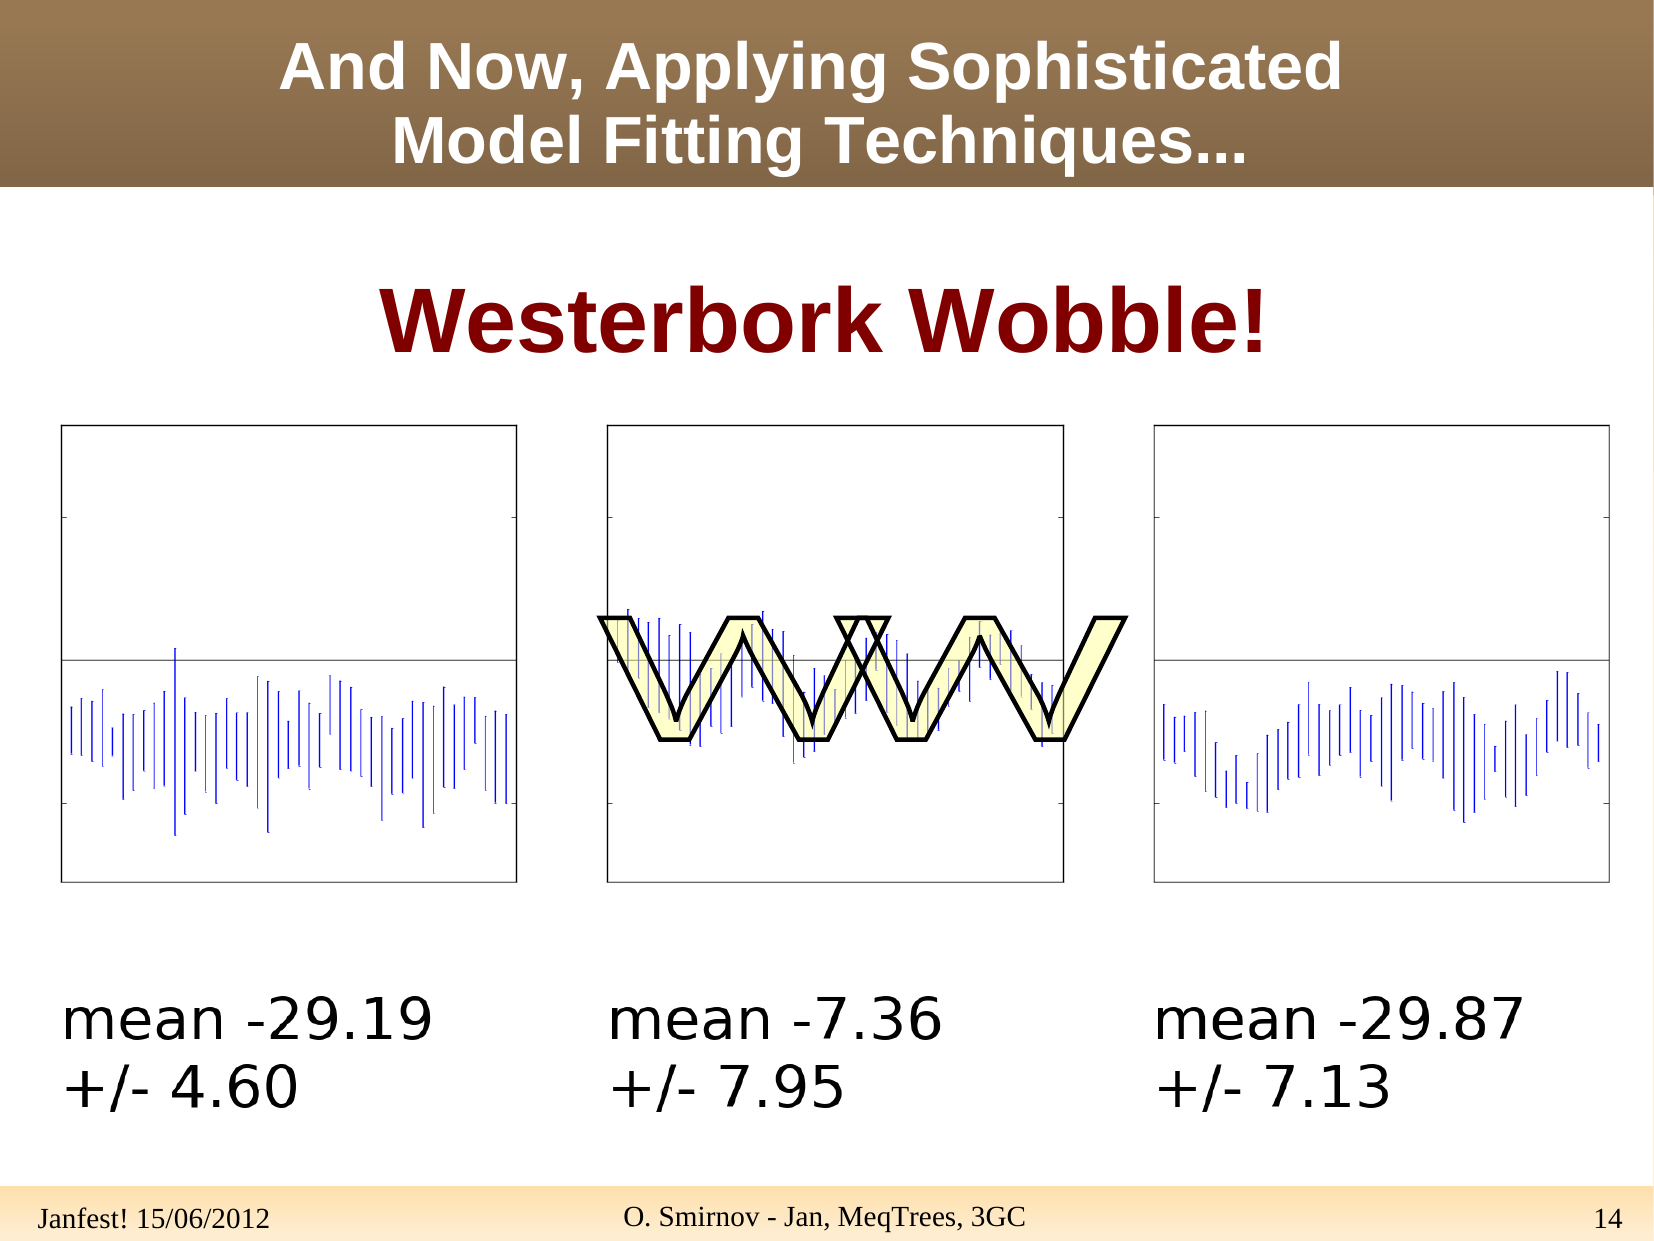

# And Now, Applying Sophisticated Model Fitting Techniques...
Westerbork Wobble!
WW
O. Smirnov - Jan, MeqTrees, 3GC
Janfest! 15/06/2012
14